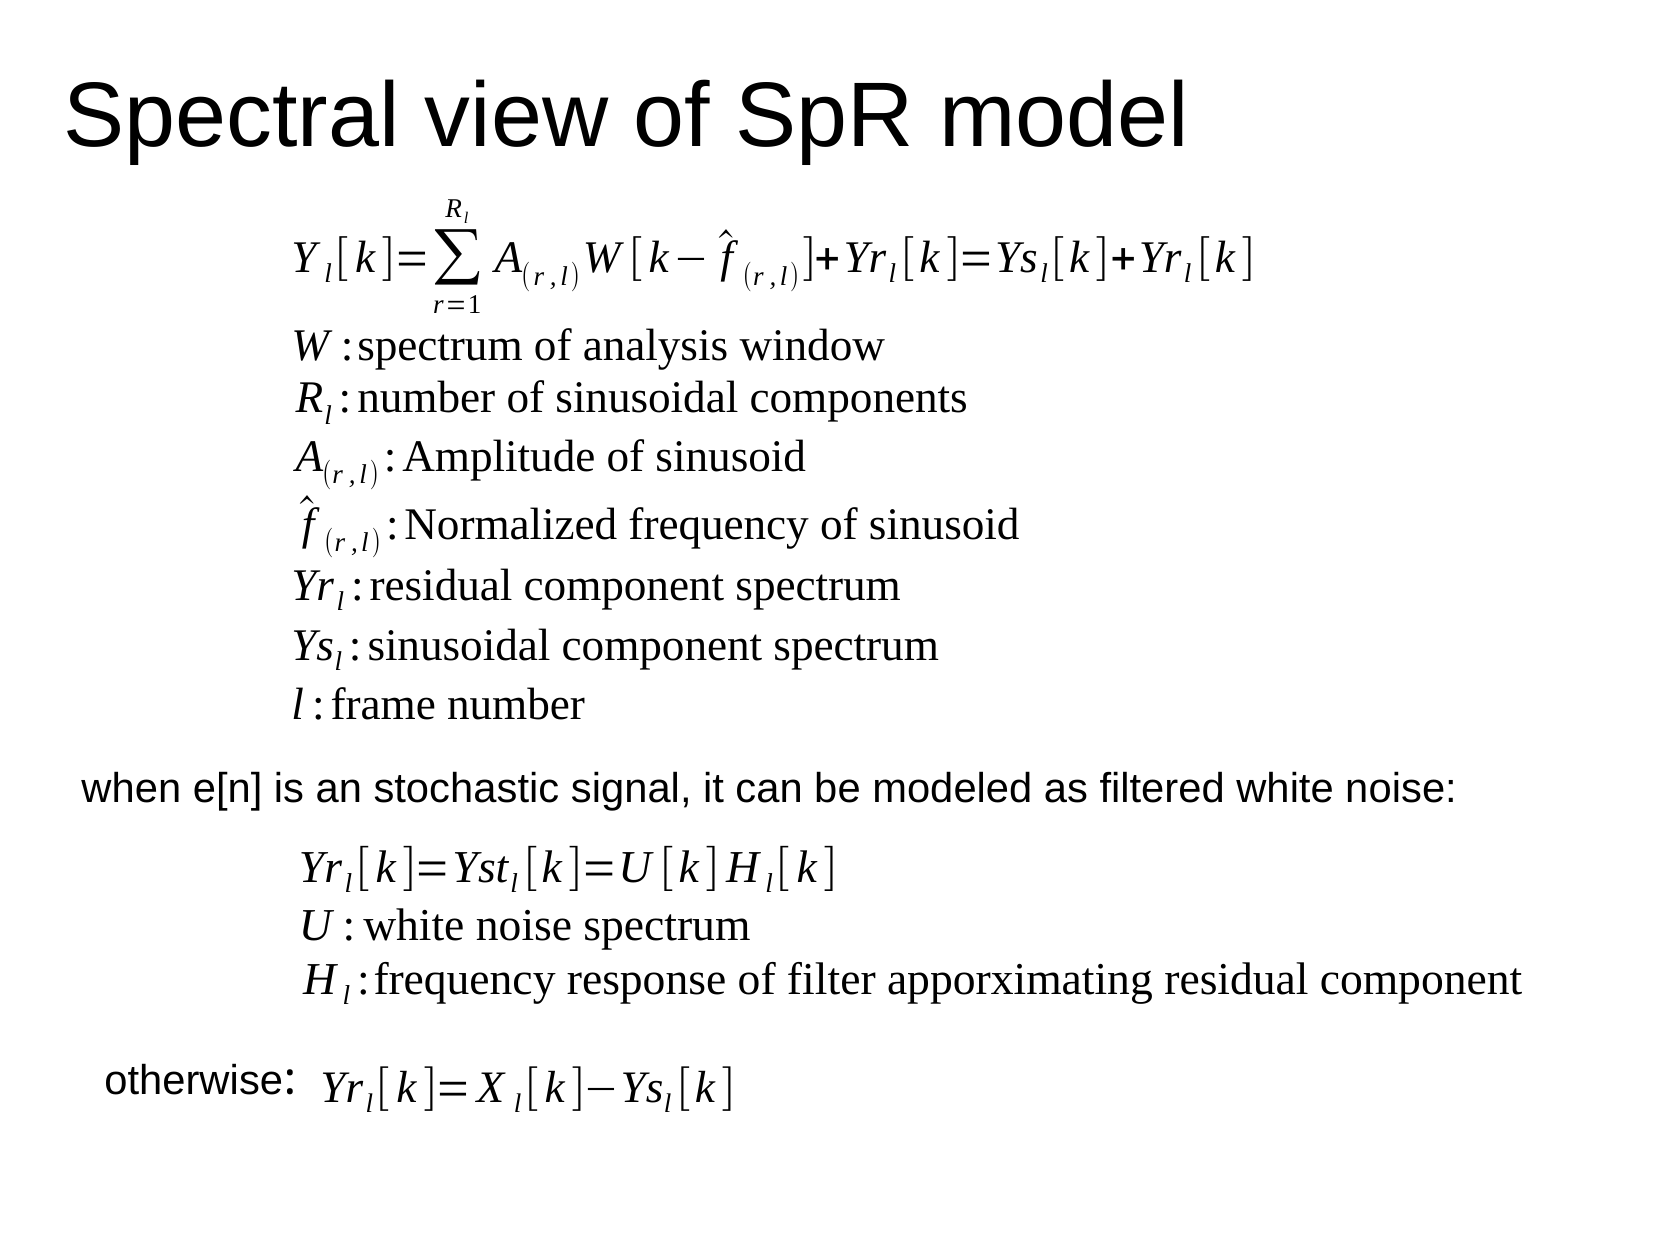

# Spectral view of SpR model
when e[n] is an stochastic signal, it can be modeled as filtered white noise:
otherwise: